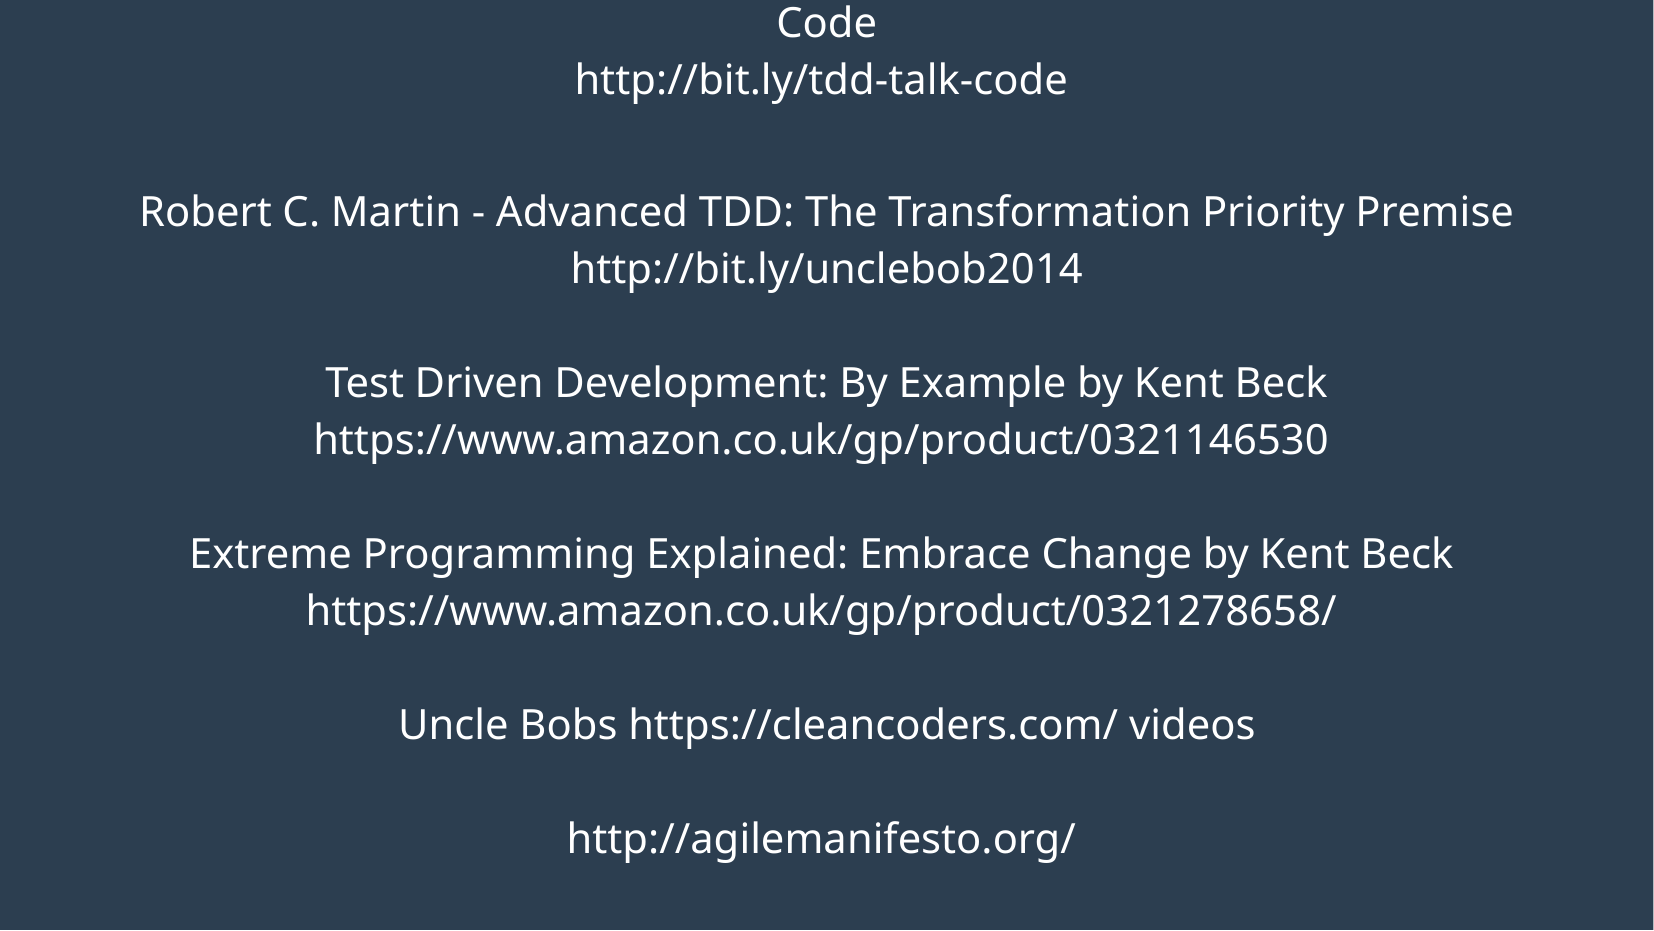

# Code
http://bit.ly/tdd-talk-code
Robert C. Martin - Advanced TDD: The Transformation Priority Premise
 http://bit.ly/unclebob2014
Test Driven Development: By Example by Kent Beck
https://www.amazon.co.uk/gp/product/0321146530
Extreme Programming Explained: Embrace Change by Kent Beck https://www.amazon.co.uk/gp/product/0321278658/
Uncle Bobs https://cleancoders.com/ videos
http://agilemanifesto.org/